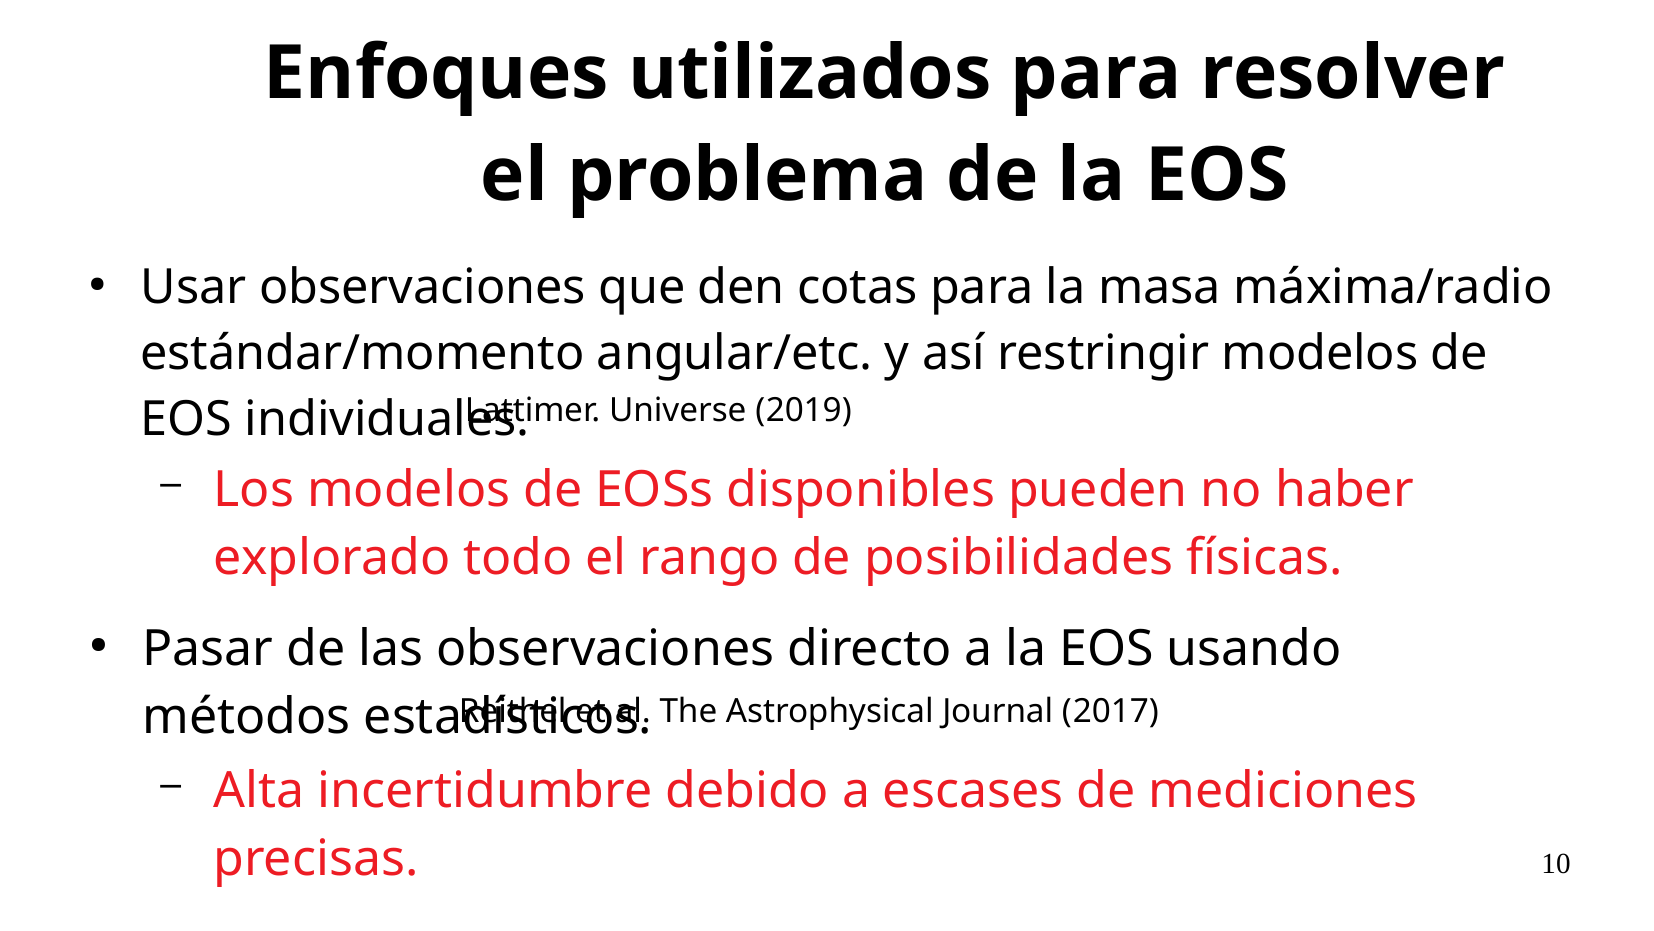

# Enfoques utilizados para resolver el problema de la EOS
Usar observaciones que den cotas para la masa máxima/radio estándar/momento angular/etc. y así restringir modelos de EOS individuales.
Lattimer. Universe (2019)
Los modelos de EOSs disponibles pueden no haber explorado todo el rango de posibilidades físicas.
Pasar de las observaciones directo a la EOS usando métodos estadísticos.
Reithel et al. The Astrophysical Journal (2017)
Alta incertidumbre debido a escases de mediciones precisas.
10